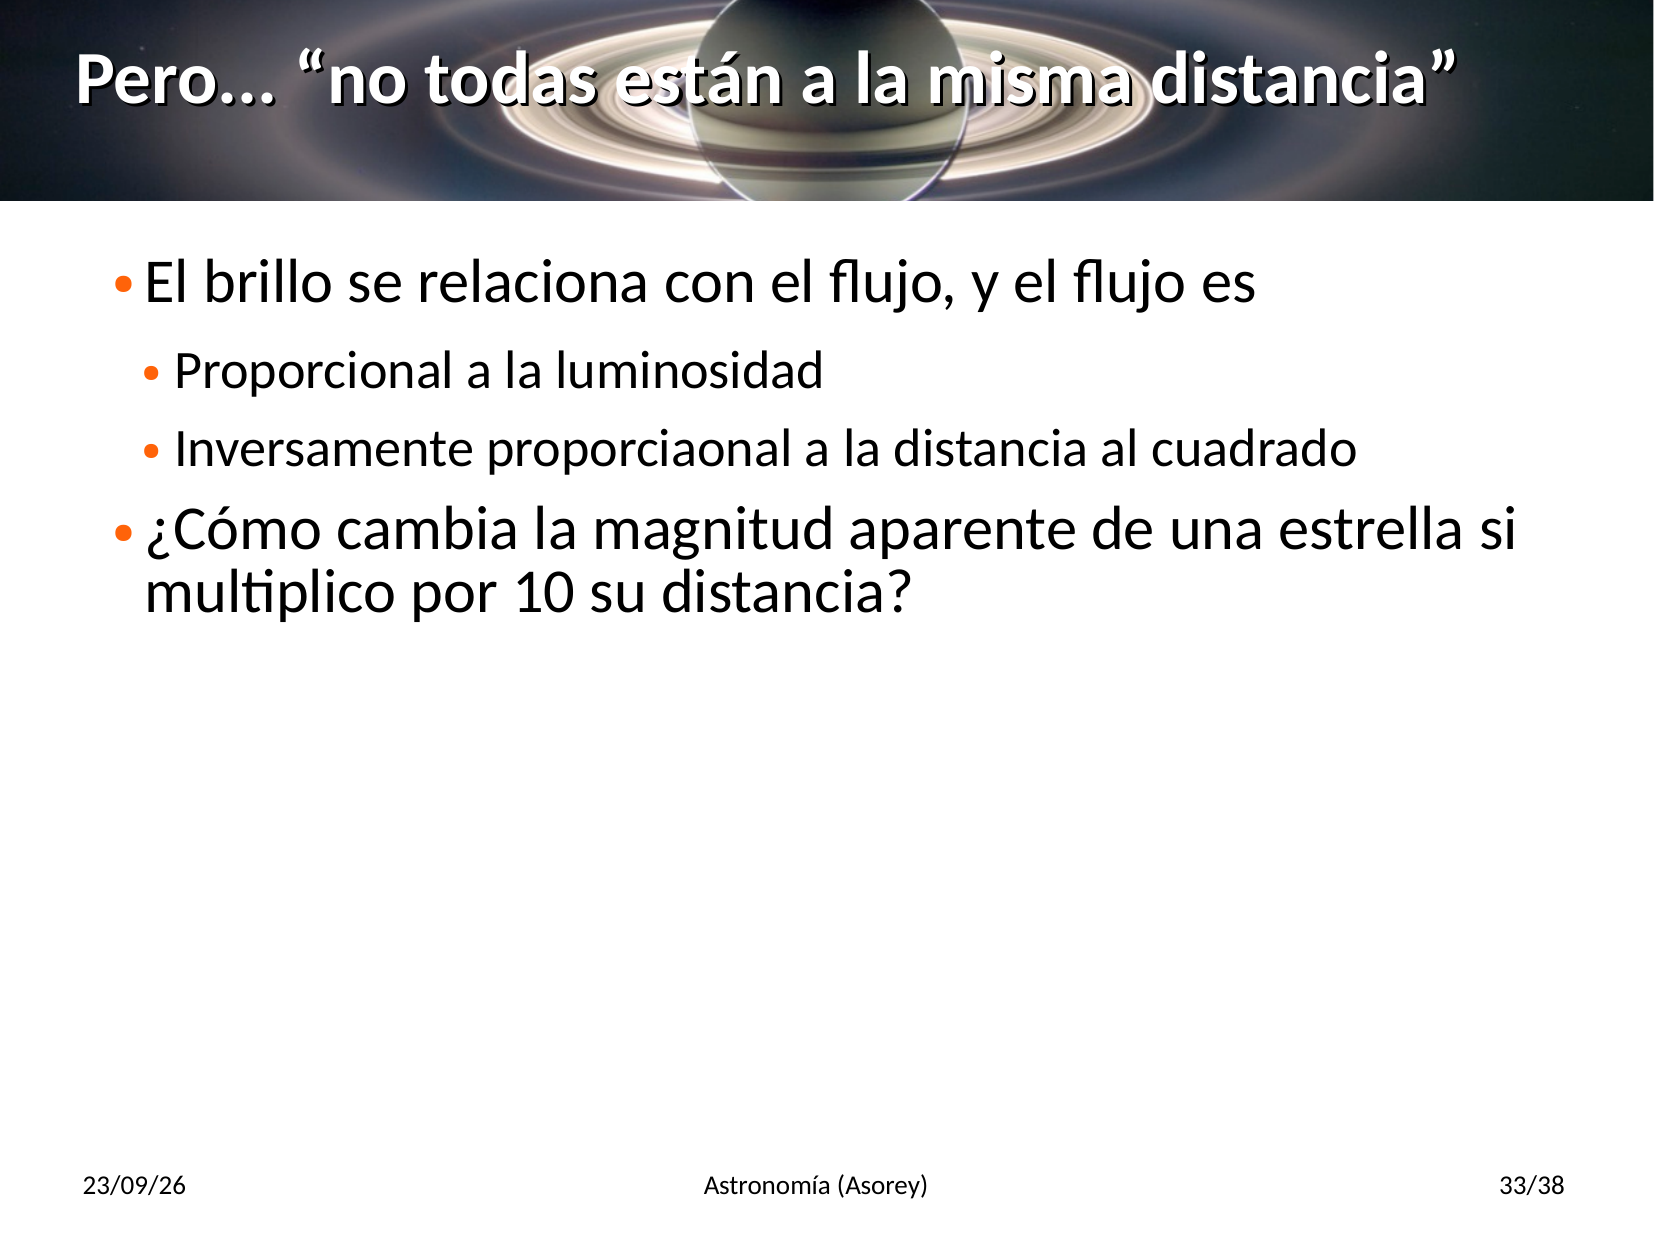

# Pero... “no todas están a la misma distancia”
El brillo se relaciona con el flujo, y el flujo es
Proporcional a la luminosidad
Inversamente proporciaonal a la distancia al cuadrado
¿Cómo cambia la magnitud aparente de una estrella si multiplico por 10 su distancia?
Astronomía (Asorey)
33